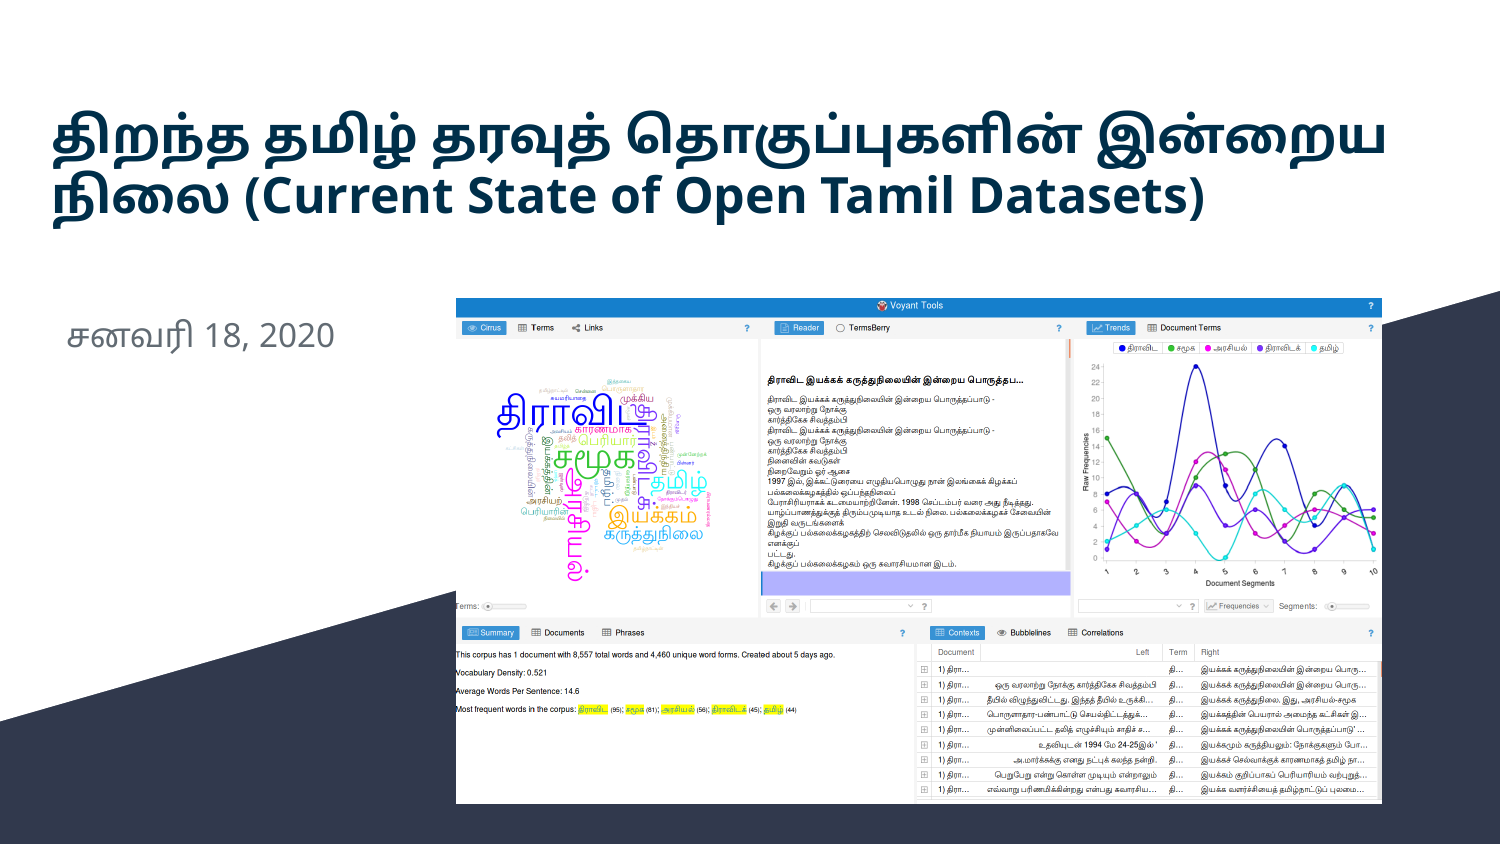

# திறந்த தமிழ் தரவுத் தொகுப்புகளின் இன்றைய நிலை (Current State of Open Tamil Datasets)
சனவரி 18, 2020